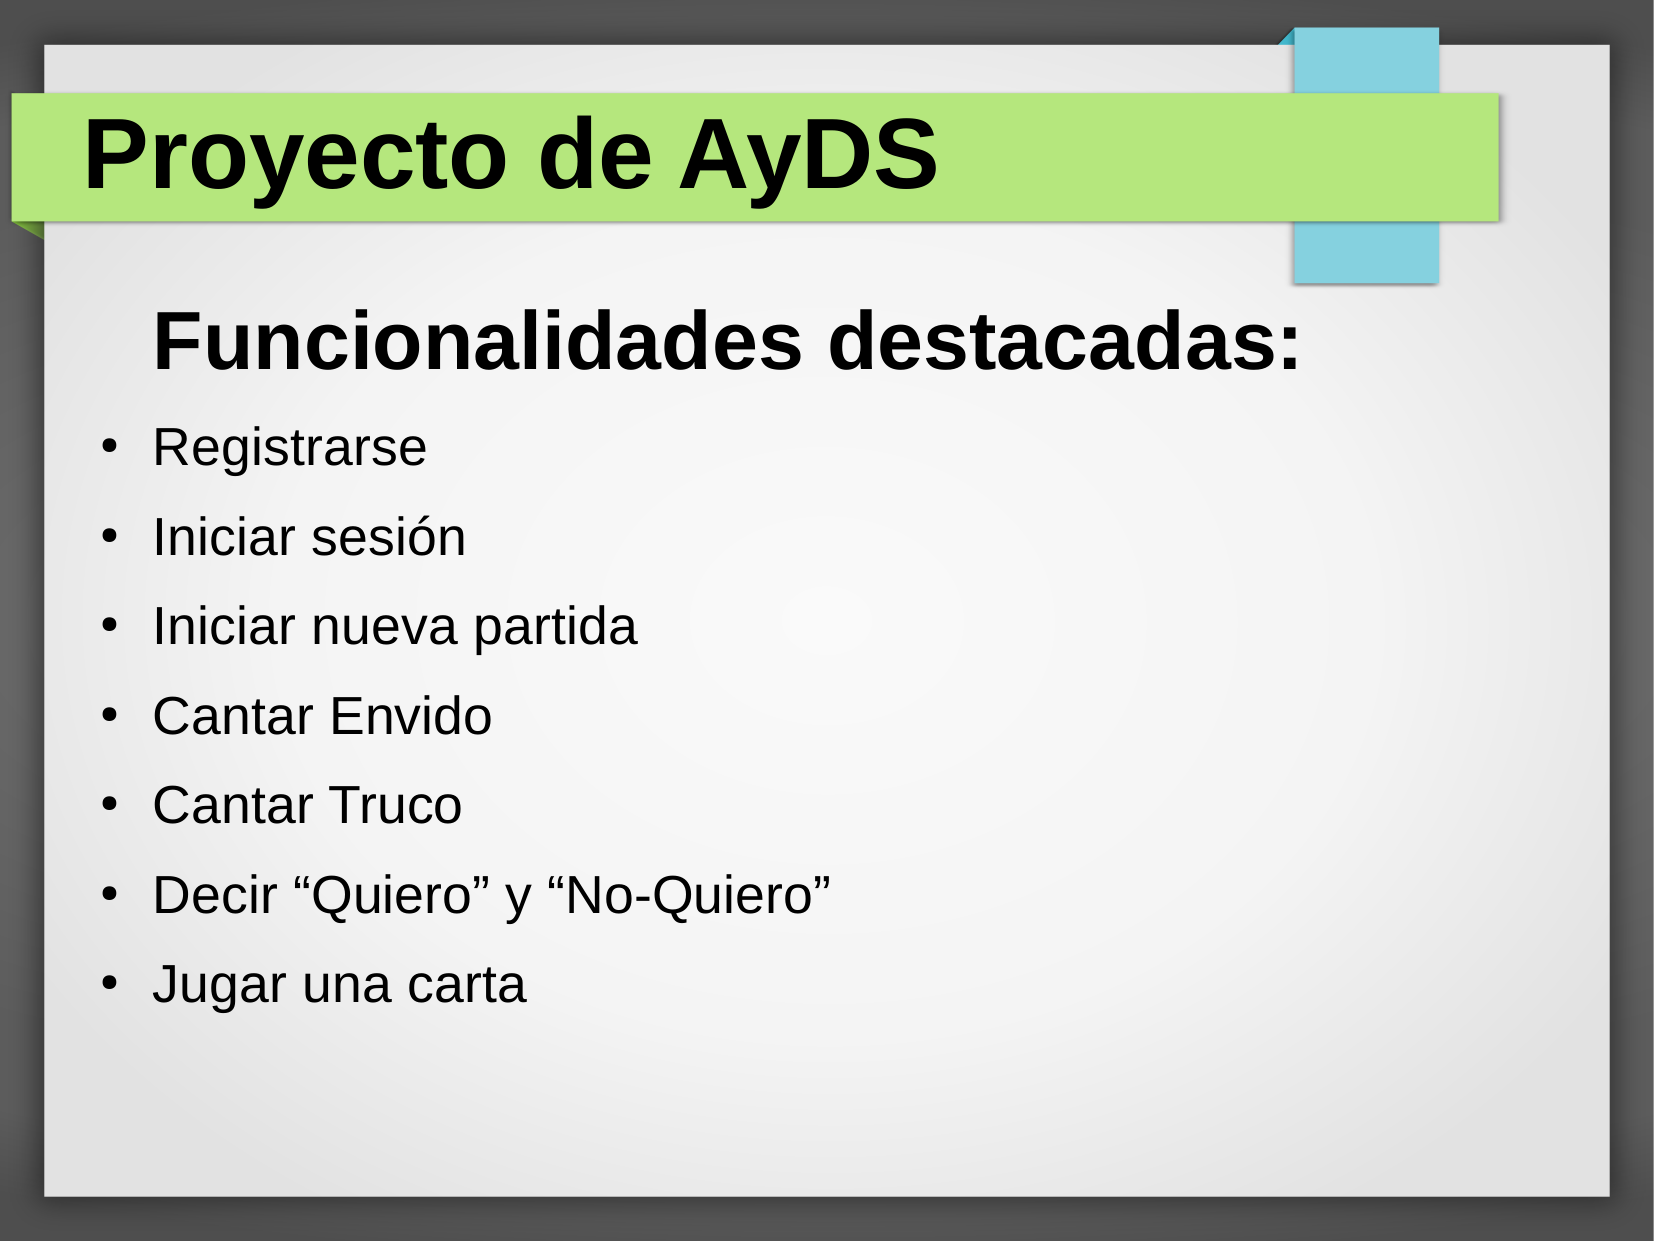

# Proyecto de AyDS
Funcionalidades destacadas:
Registrarse
Iniciar sesión
Iniciar nueva partida
Cantar Envido
Cantar Truco
Decir “Quiero” y “No-Quiero”
Jugar una carta